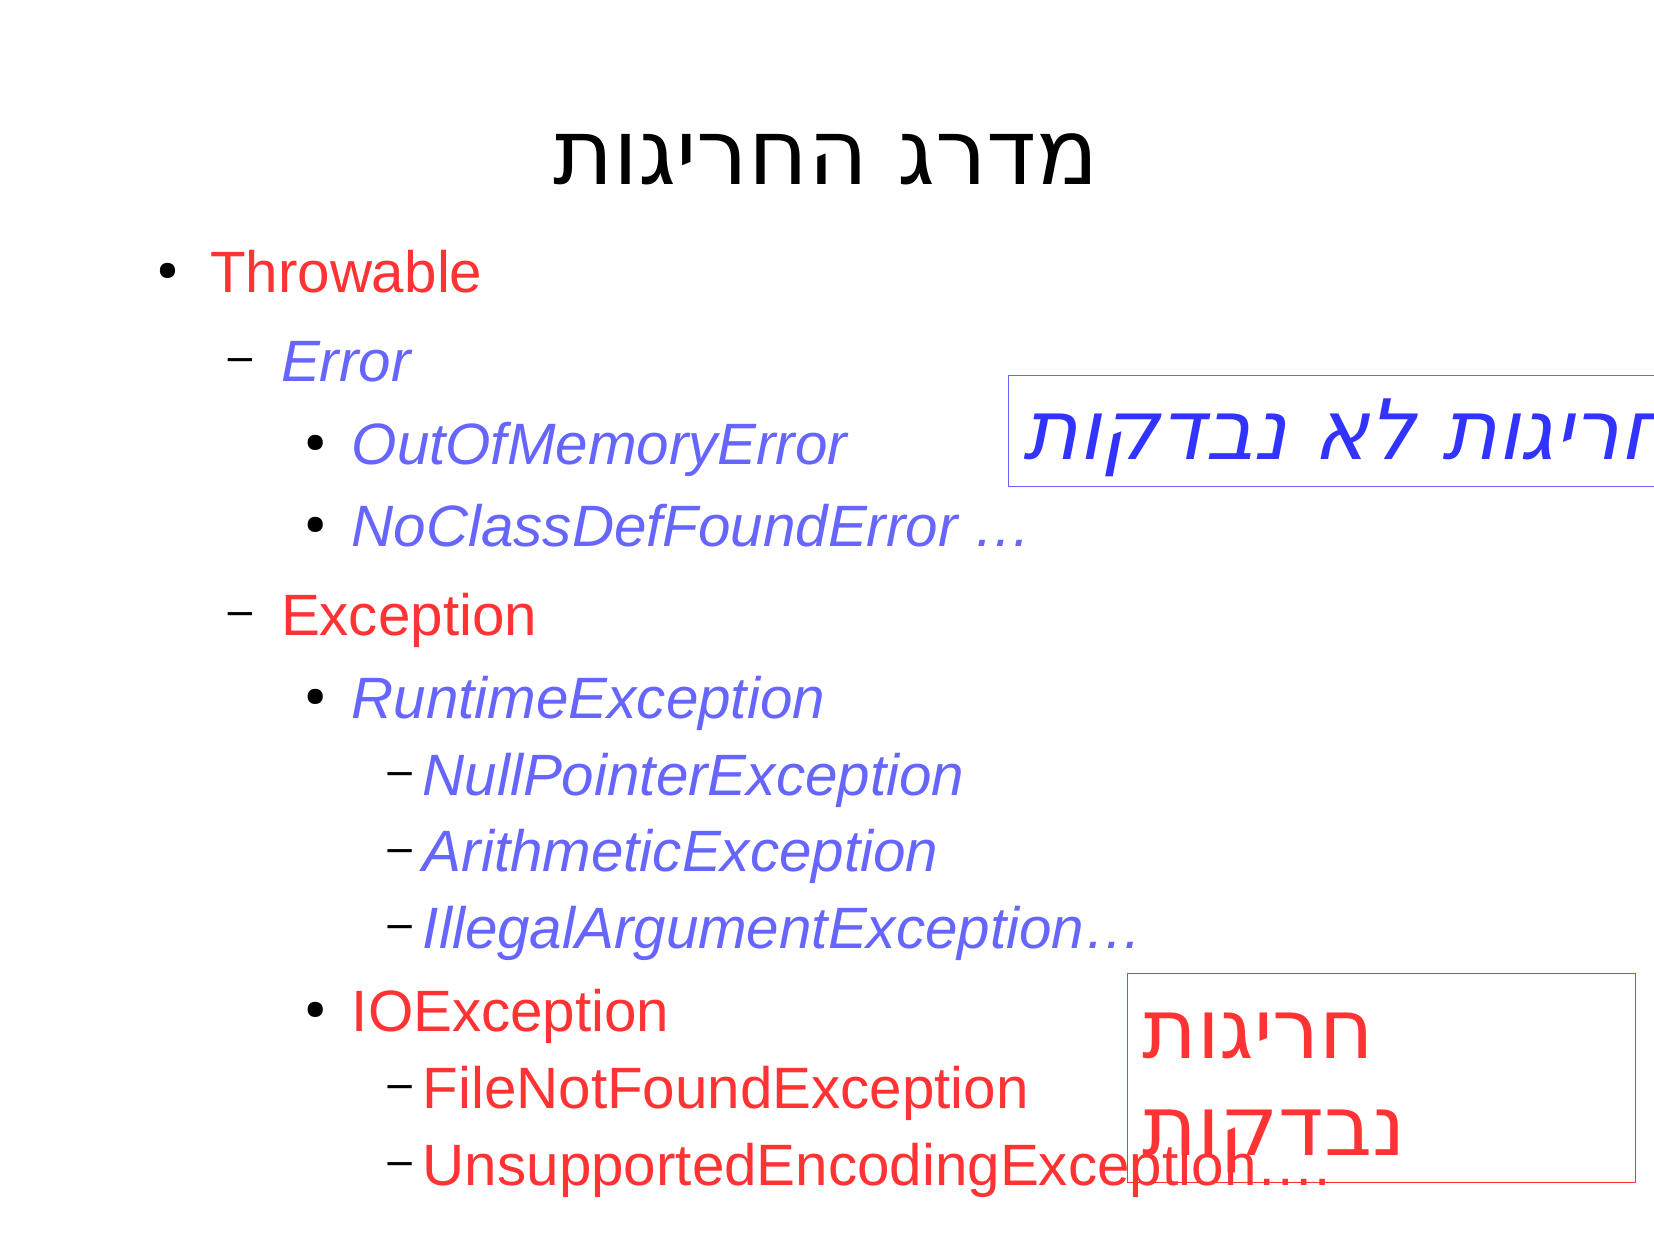

# מדרג החריגות
‎Throwable
Error
OutOfMemoryError
NoClassDefFoundError …
Exception
RuntimeException
NullPointerException
ArithmeticException
IllegalArgumentException…
IOException
FileNotFoundException
UnsupportedEncodingException….
חריגות לא נבדקות
חריגות נבדקות